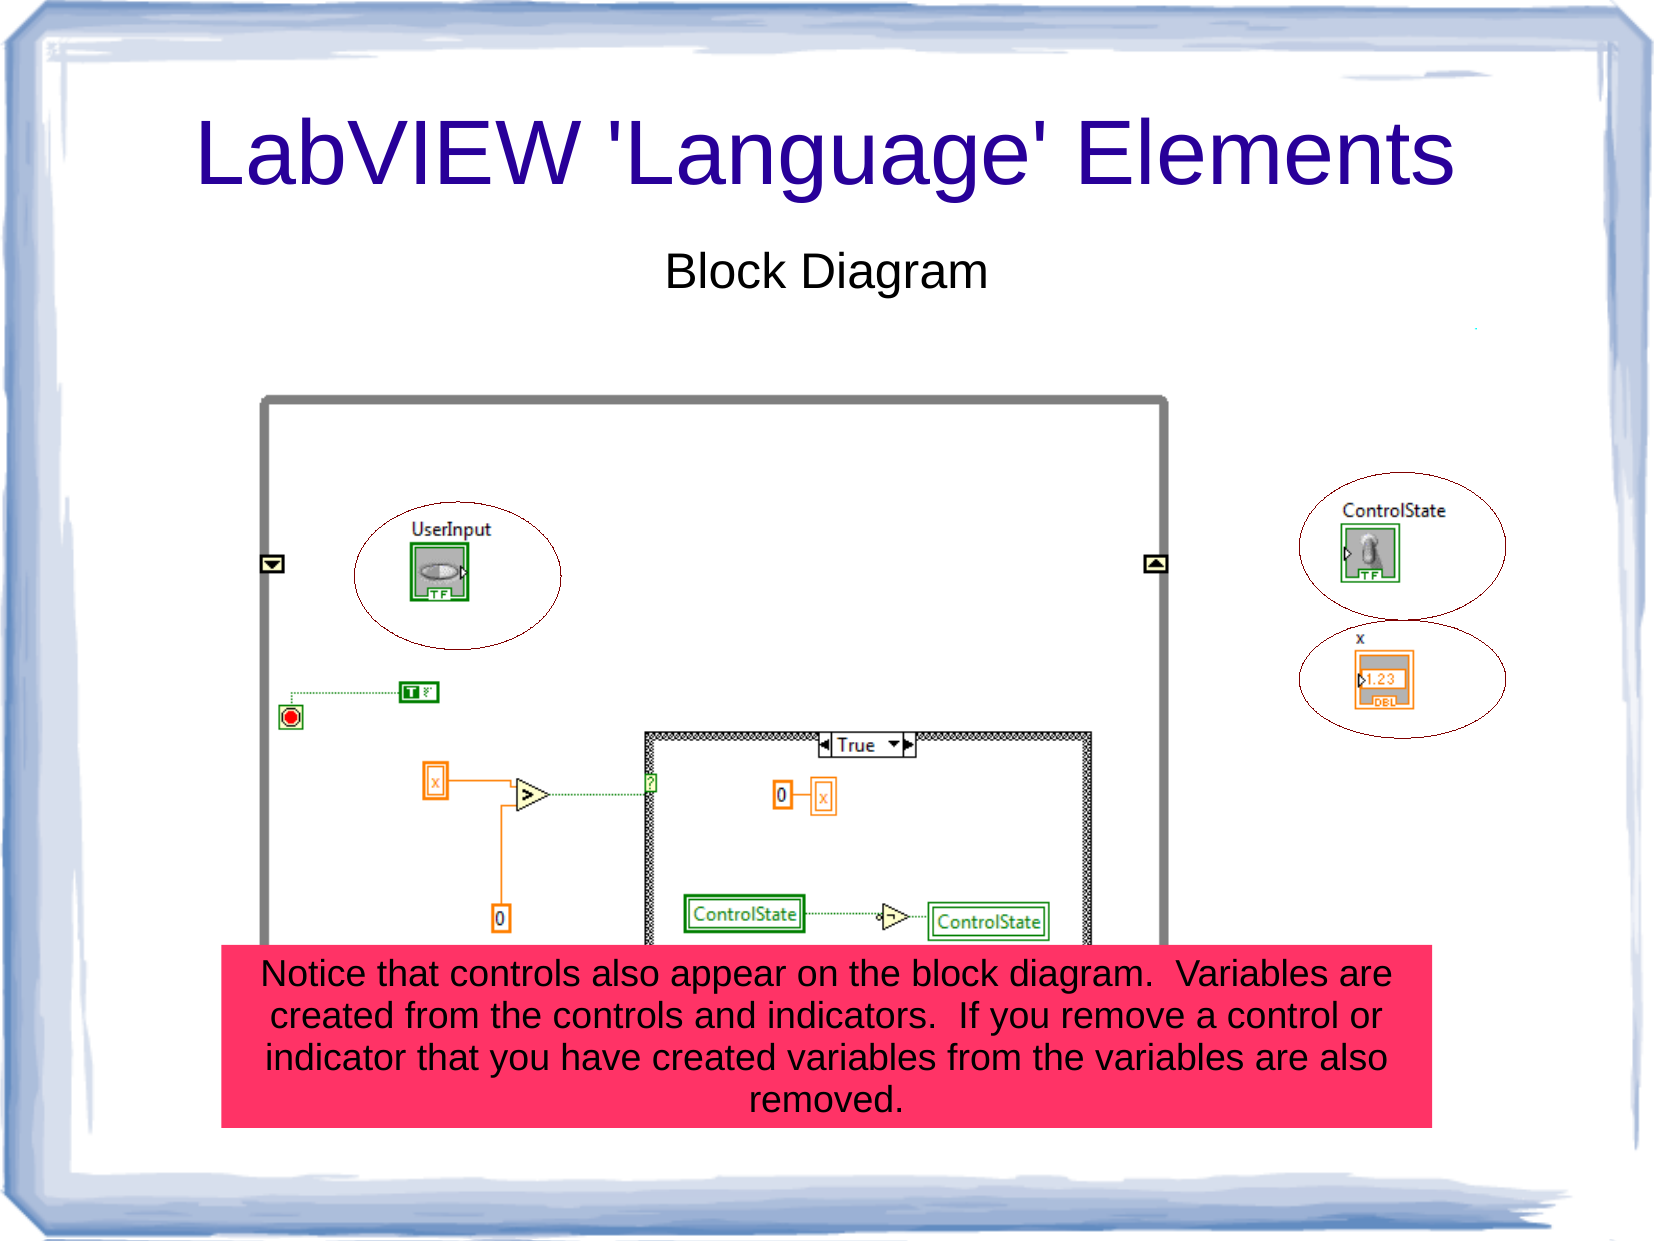

# LabVIEW 'Language' Elements
Block Diagram
Notice that controls also appear on the block diagram. Variables are created from the controls and indicators. If you remove a control or indicator that you have created variables from the variables are also removed.